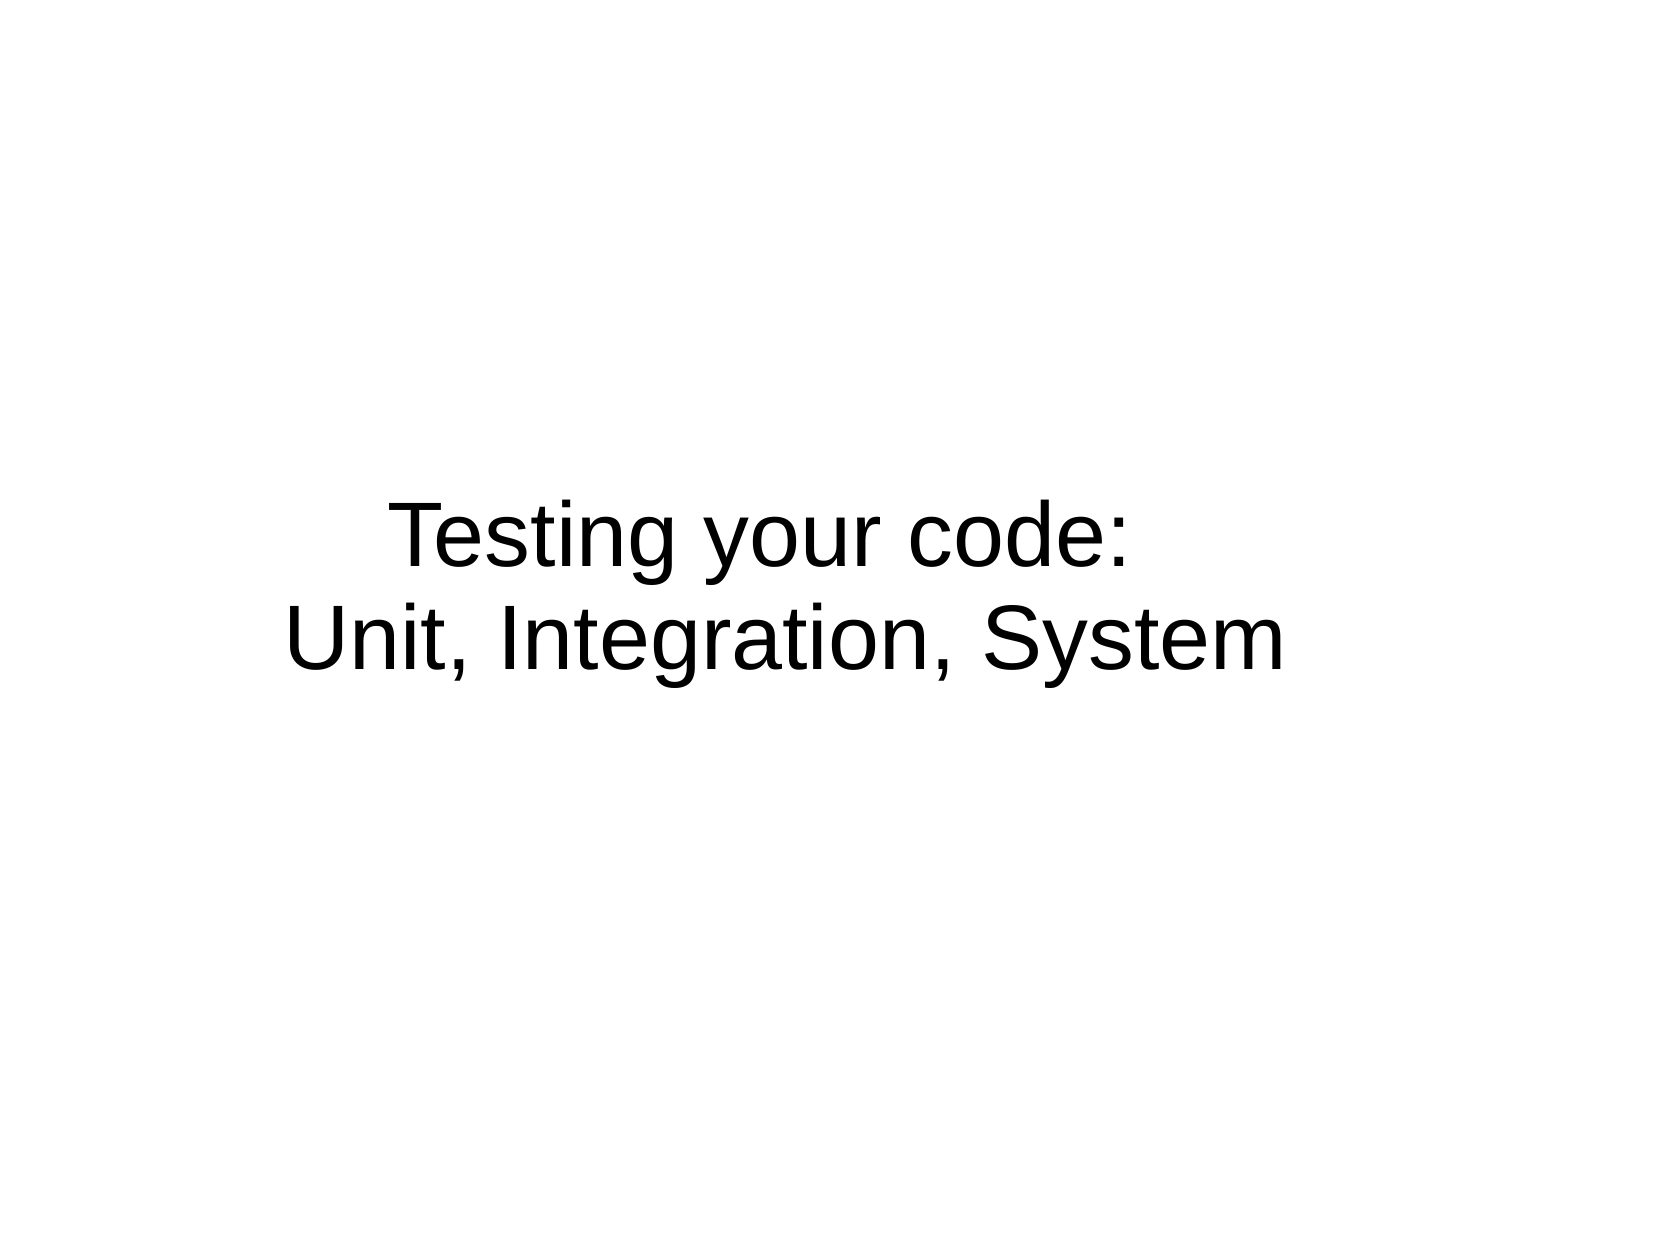

# Testing your code: Unit, Integration, System